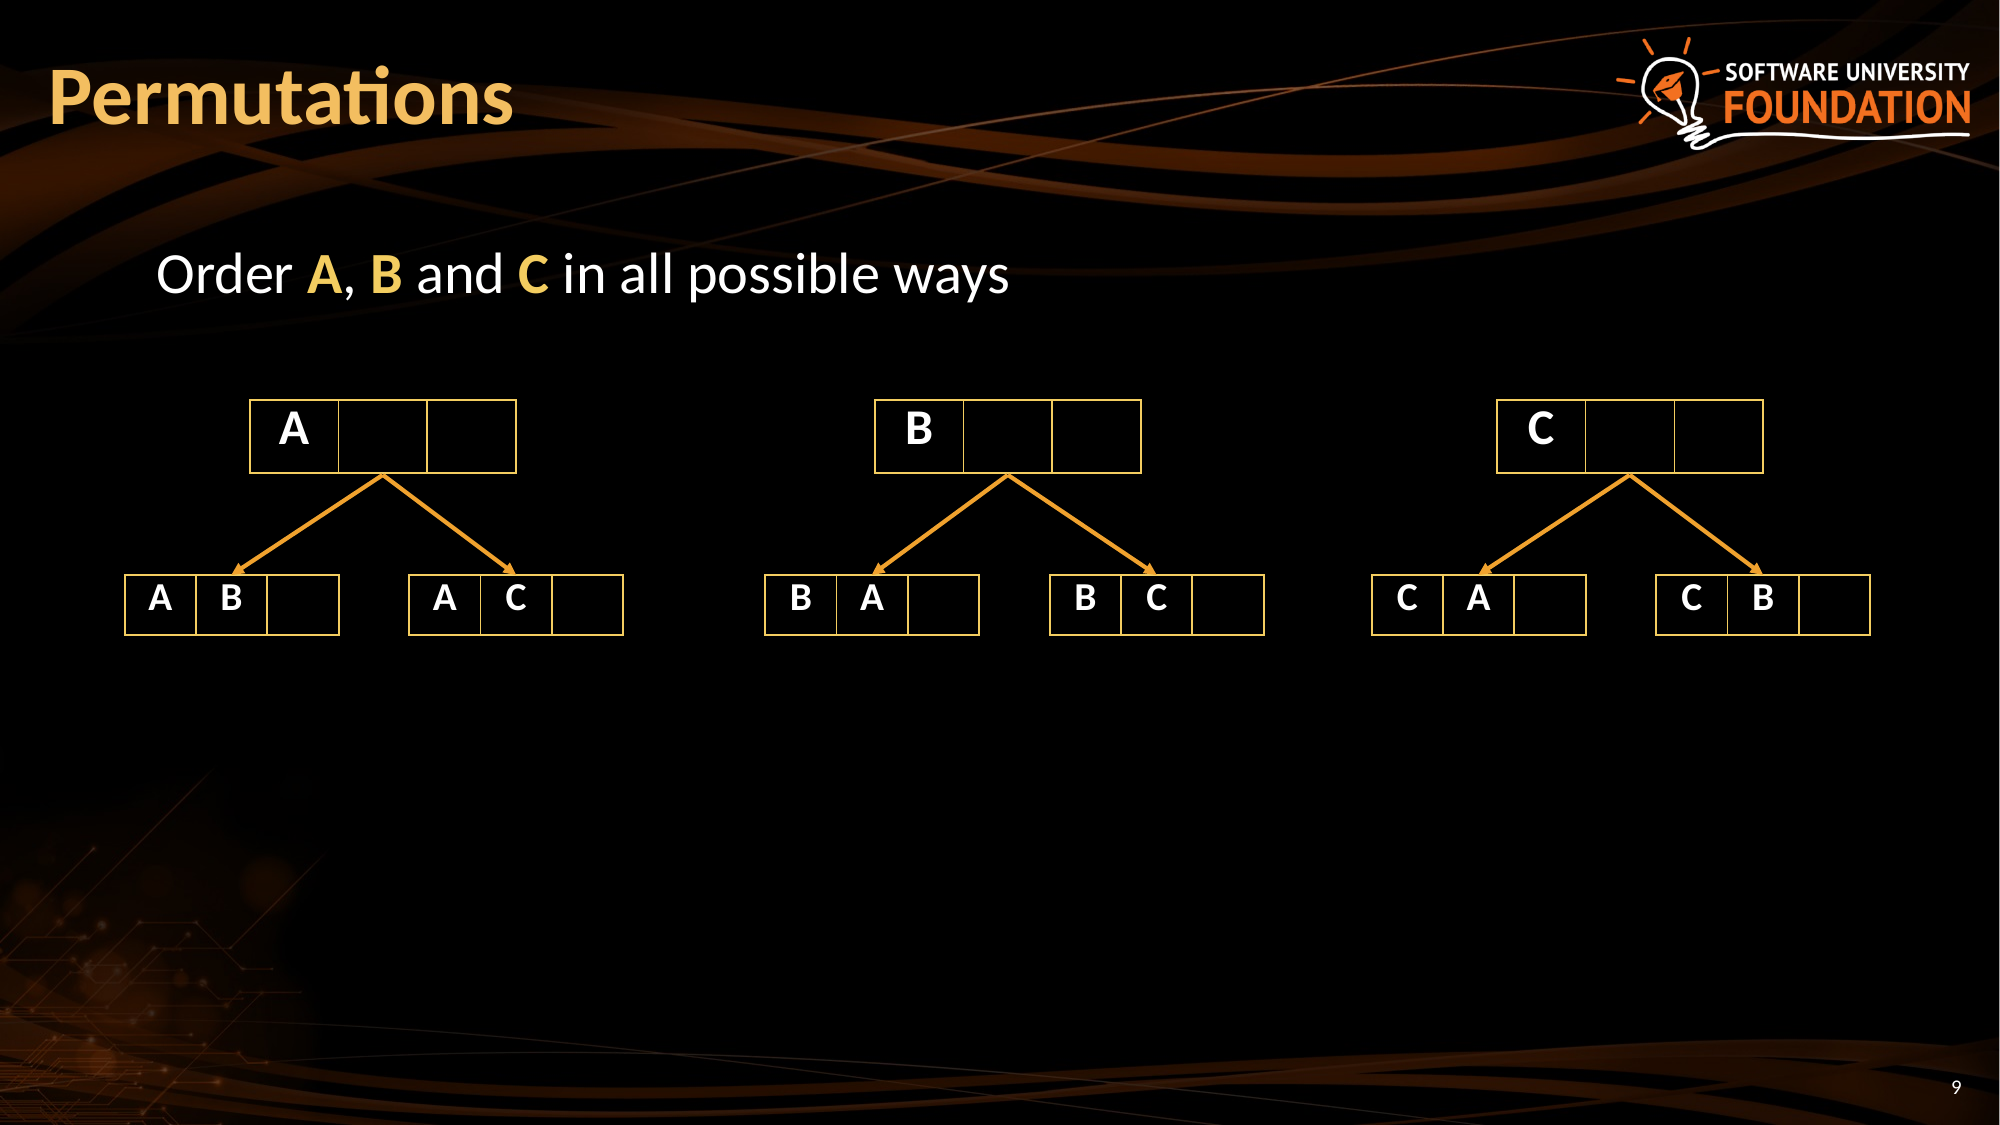

# Permutations
Order A, B and C in all possible ways
| A | | |
| --- | --- | --- |
| B | | |
| --- | --- | --- |
| C | | |
| --- | --- | --- |
| A | B | |
| --- | --- | --- |
| A | C | |
| --- | --- | --- |
| B | A | |
| --- | --- | --- |
| B | C | |
| --- | --- | --- |
| C | A | |
| --- | --- | --- |
| C | B | |
| --- | --- | --- |